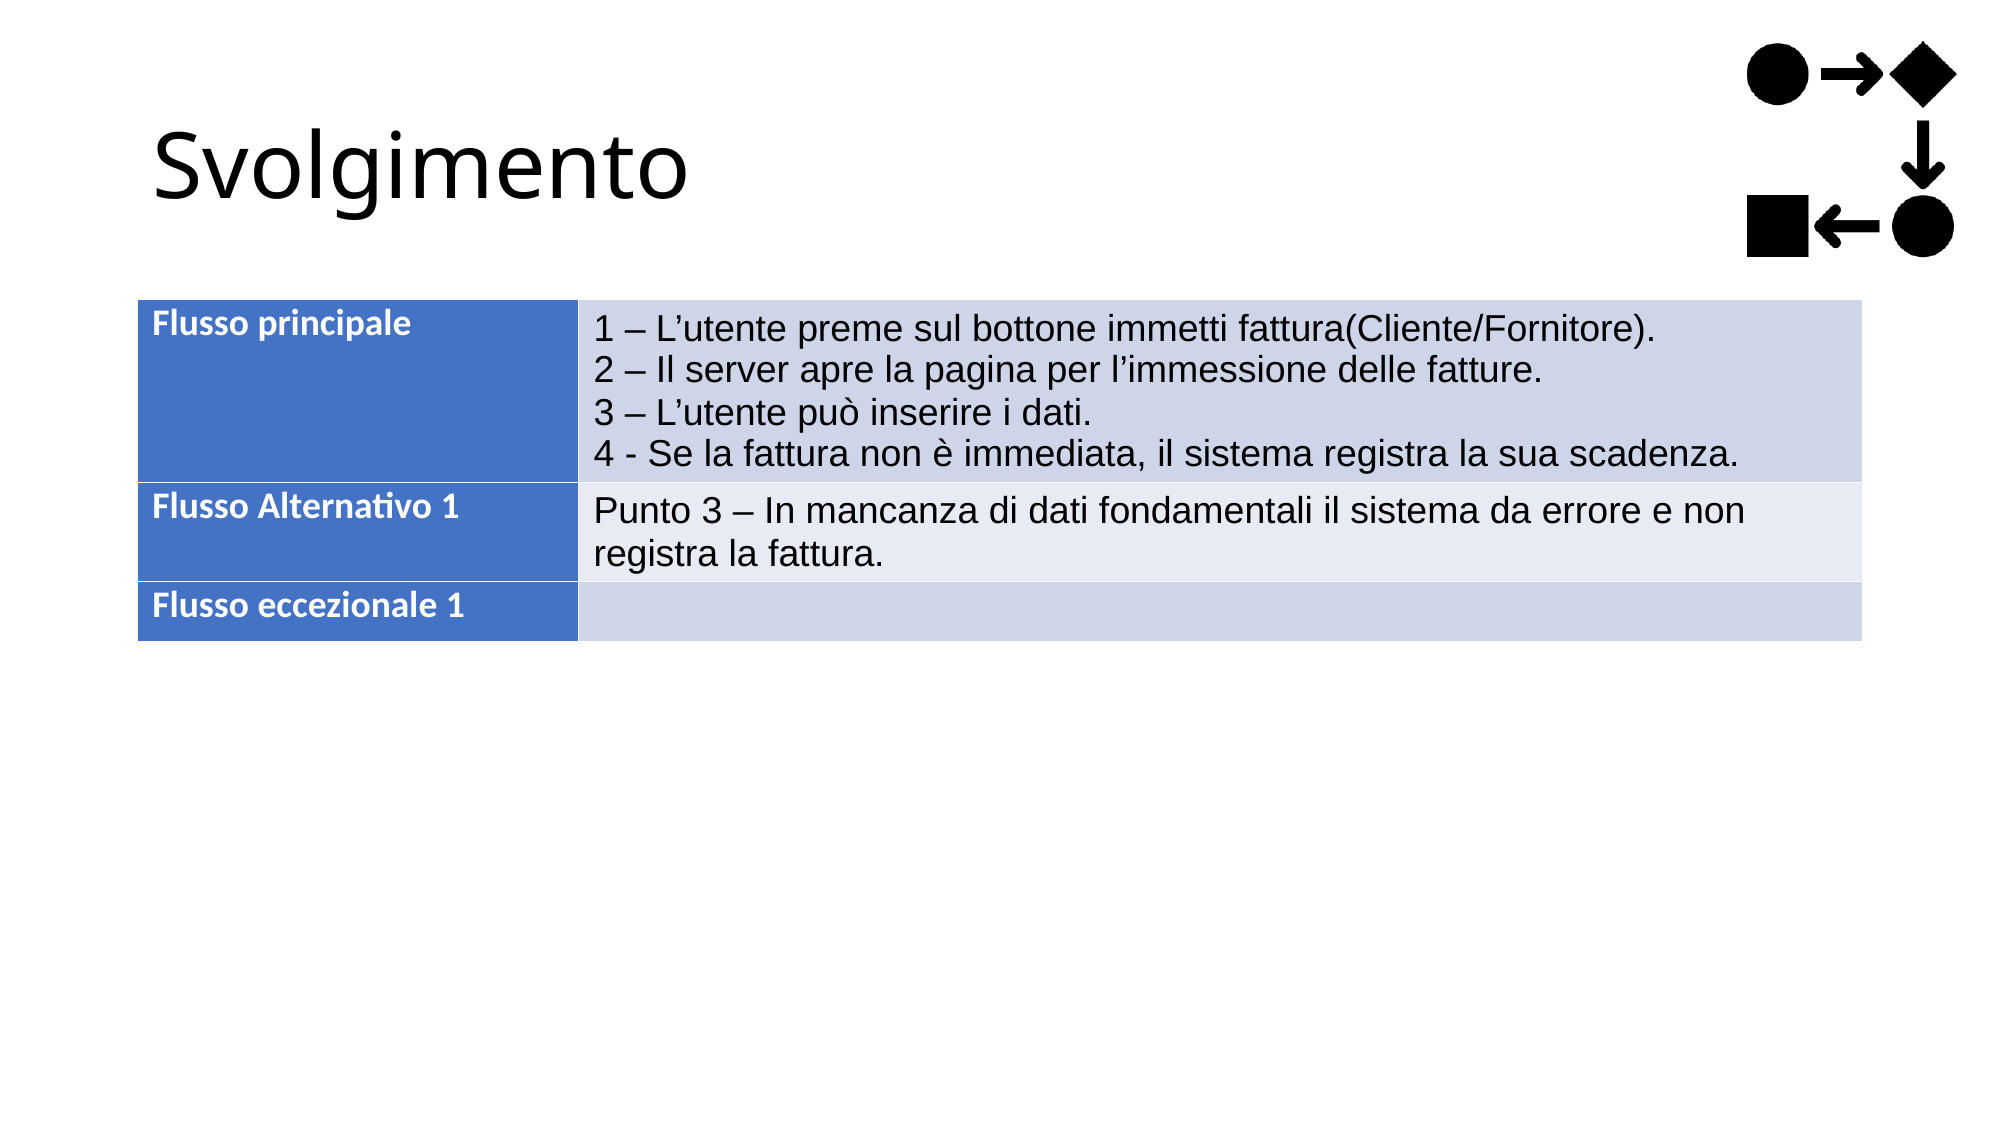

# Svolgimento
| Flusso principale | 1 – L’utente preme sul bottone immetti fattura(Cliente/Fornitore). 2 – Il server apre la pagina per l’immessione delle fatture. 3 – L’utente può inserire i dati. 4 - Se la fattura non è immediata, il sistema registra la sua scadenza. |
| --- | --- |
| Flusso Alternativo 1 | Punto 3 – In mancanza di dati fondamentali il sistema da errore e non registra la fattura. |
| Flusso eccezionale 1 | |